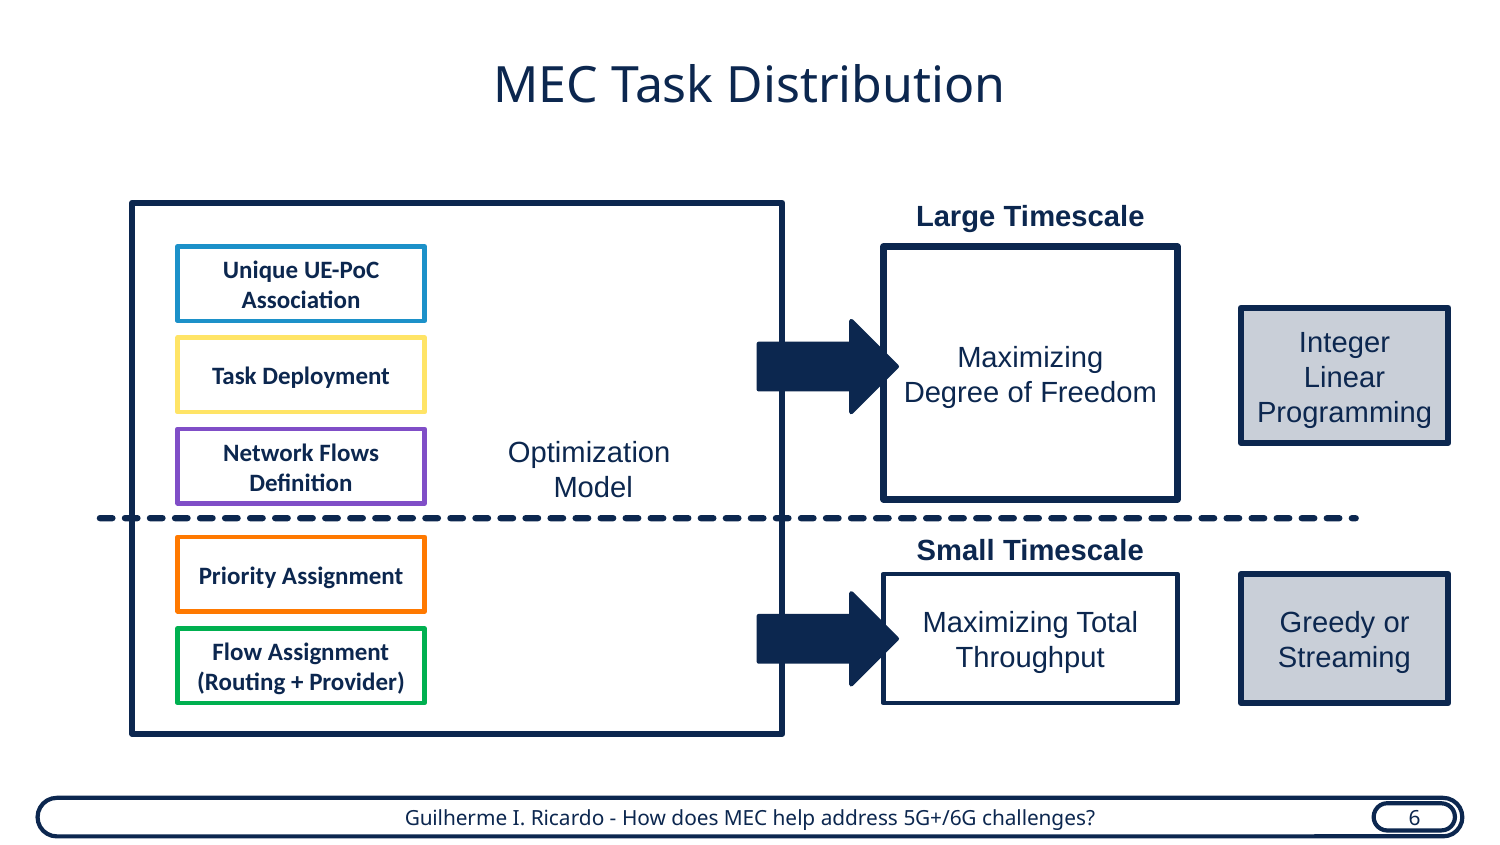

MEC Task Distribution
Large Timescale
Maximizing
Degree of Freedom
 Optimization
 Model
Unique UE-PoC
Association
Integer Linear Programming
Task Deployment
Network Flows Definition
Small Timescale
Maximizing Total Throughput
Priority Assignment
Greedy or
Streaming
Flow Assignment
(Routing + Provider)
Guilherme I. Ricardo - How does MEC help address 5G+/6G challenges?
6